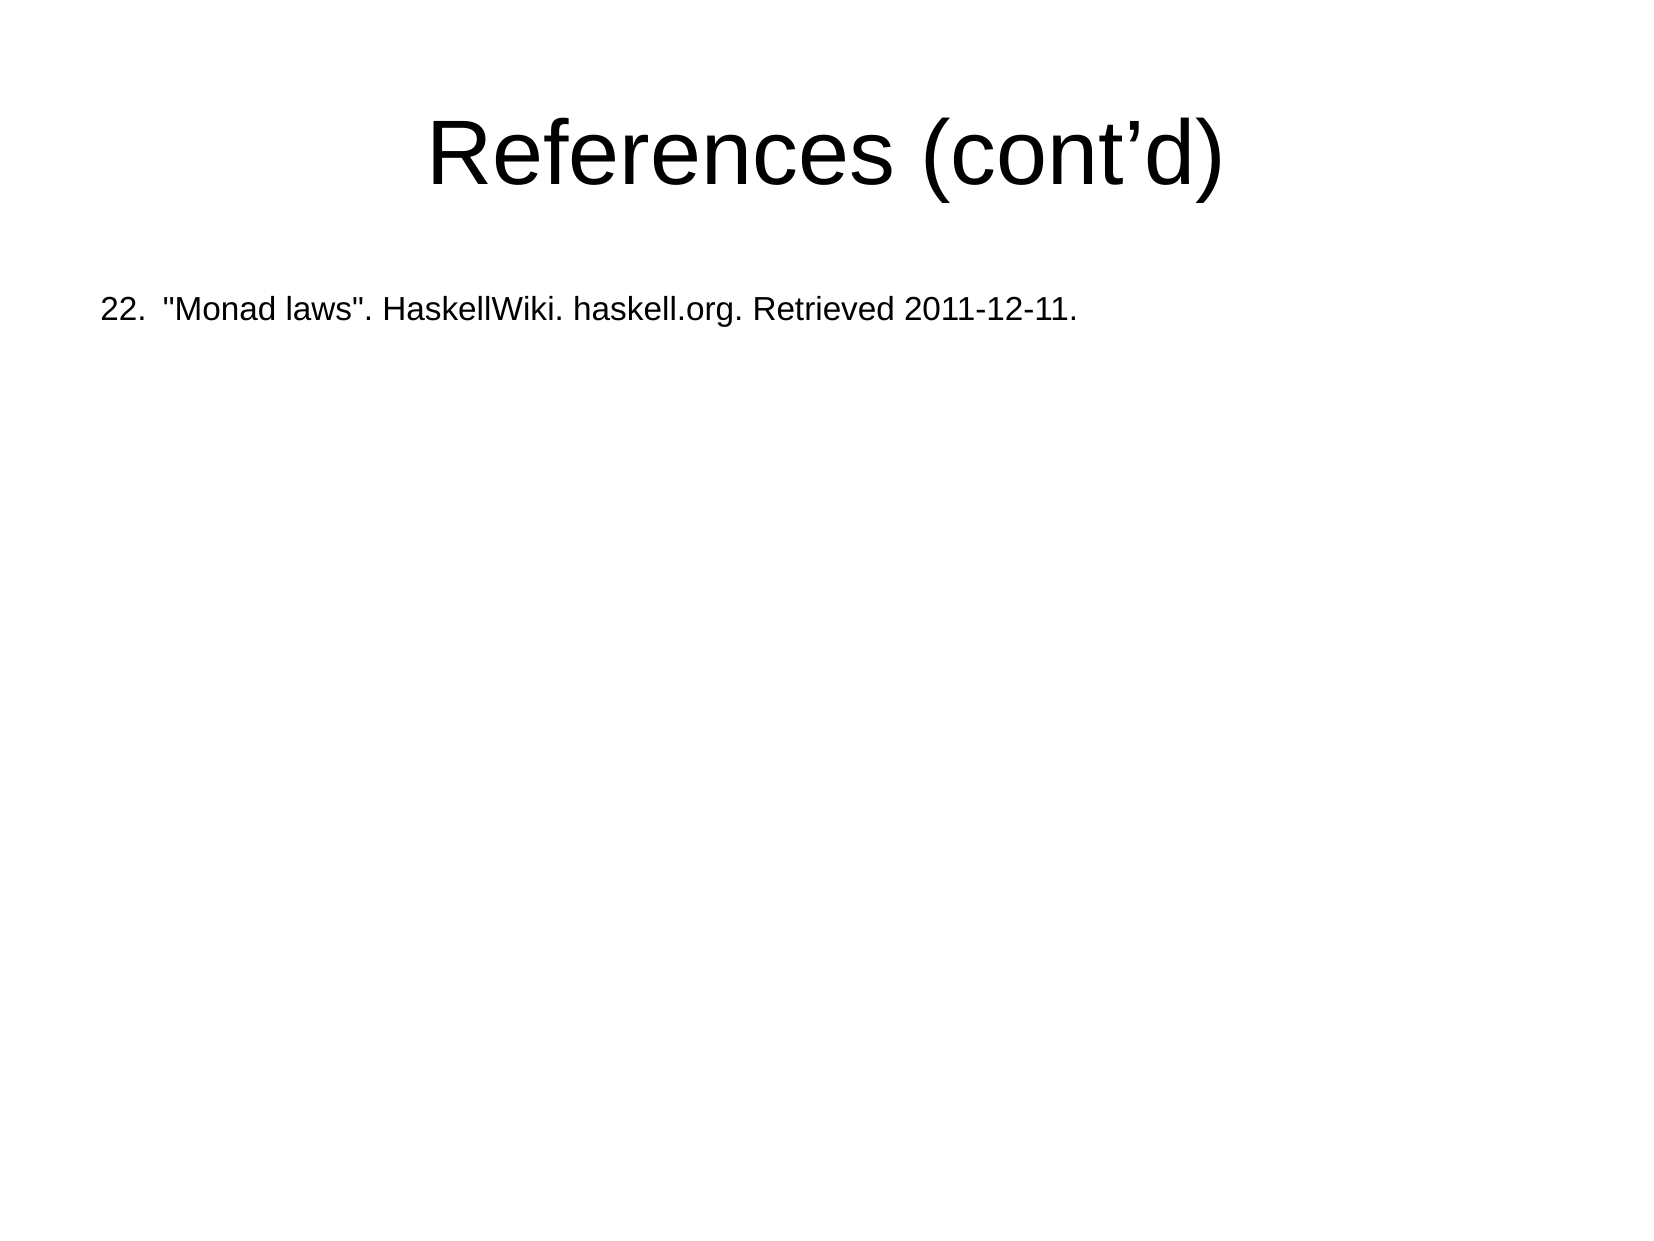

# References (cont’d)
 "Monad laws". HaskellWiki. haskell.org. Retrieved 2011-12-11.